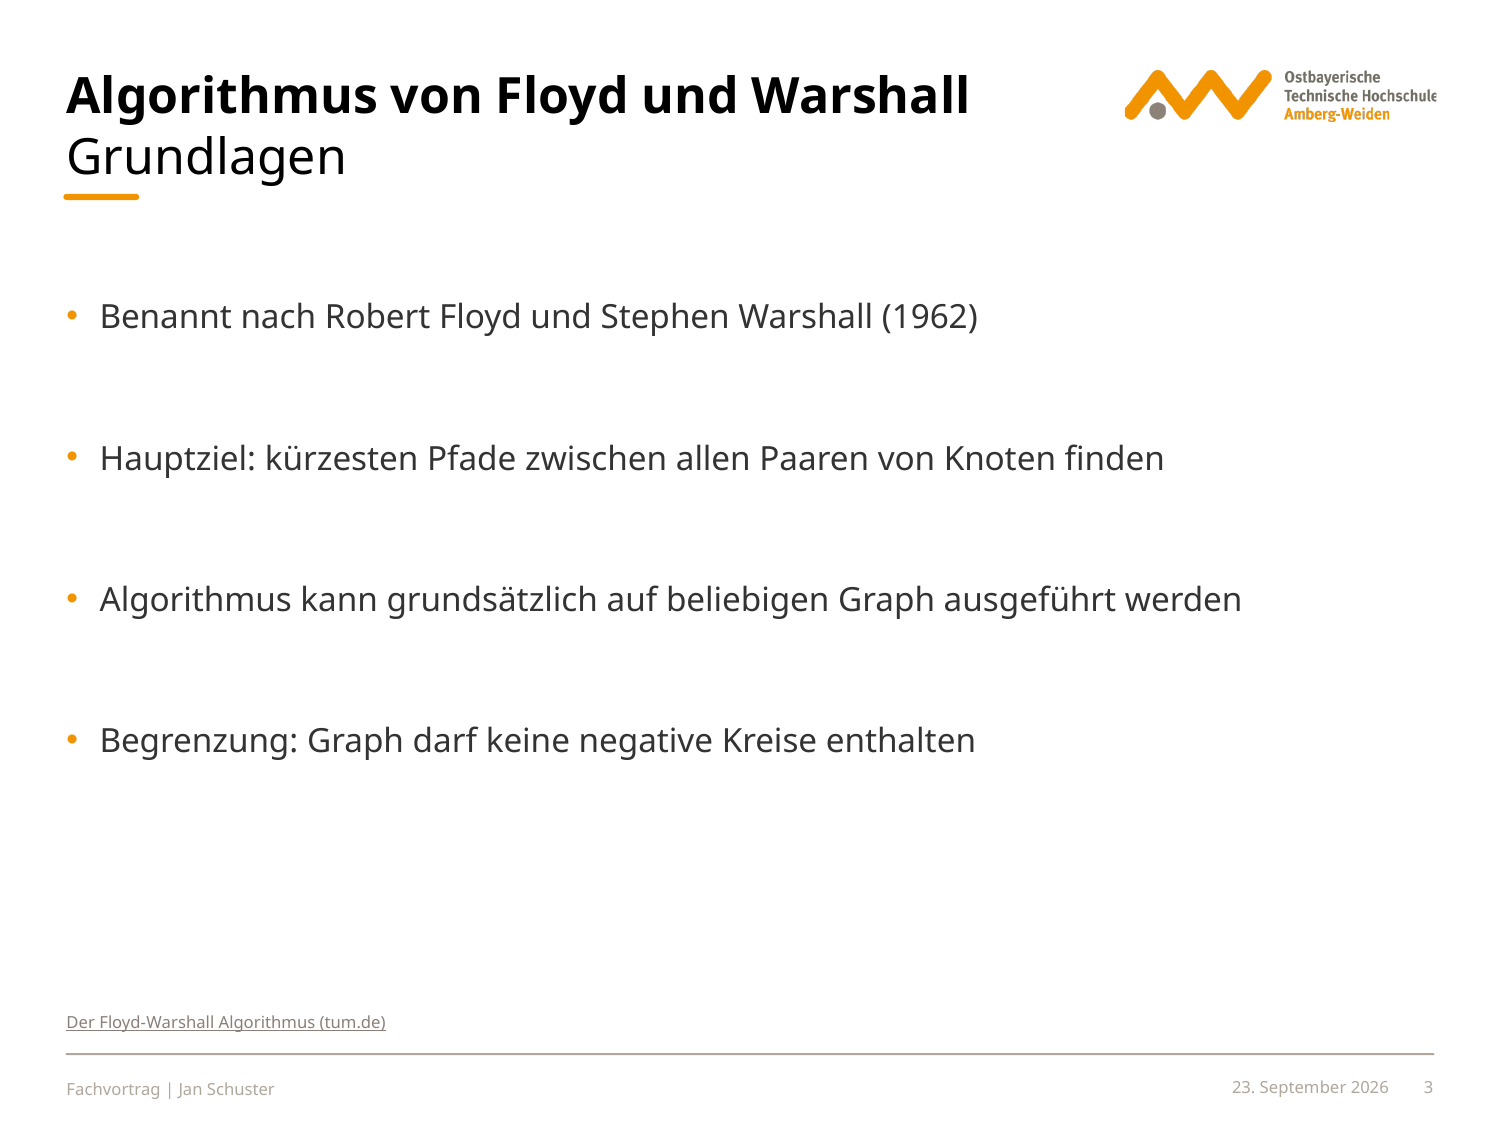

Algorithmus von Floyd und Warshall
# Grundlagen
Benannt nach Robert Floyd und Stephen Warshall (1962)
Hauptziel: kürzesten Pfade zwischen allen Paaren von Knoten finden
Algorithmus kann grundsätzlich auf beliebigen Graph ausgeführt werden
Begrenzung: Graph darf keine negative Kreise enthalten
Der Floyd-Warshall Algorithmus (tum.de)
Fachvortrag | Jan Schuster